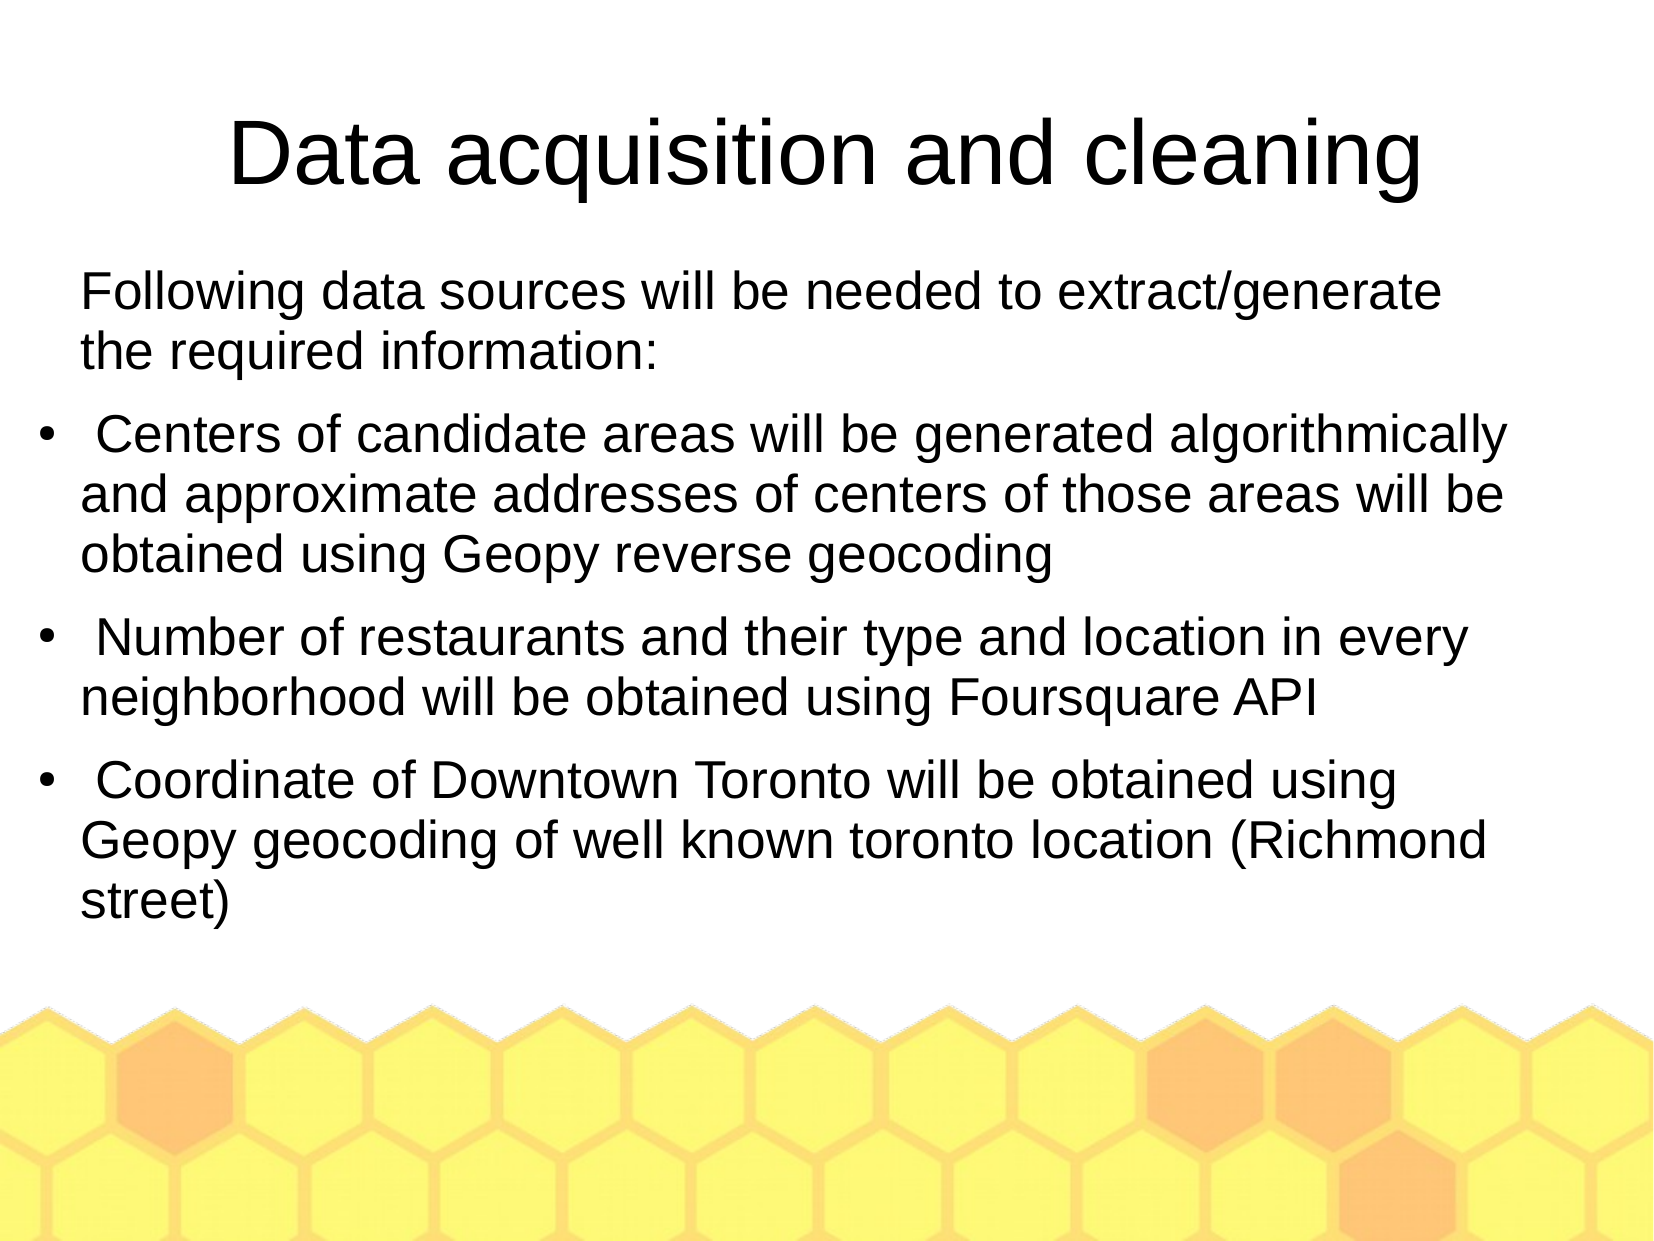

# Data acquisition and cleaning
Following data sources will be needed to extract/generate the required information:
 Centers of candidate areas will be generated algorithmically and approximate addresses of centers of those areas will be obtained using Geopy reverse geocoding
 Number of restaurants and their type and location in every neighborhood will be obtained using Foursquare API
 Coordinate of Downtown Toronto will be obtained using Geopy geocoding of well known toronto location (Richmond street)